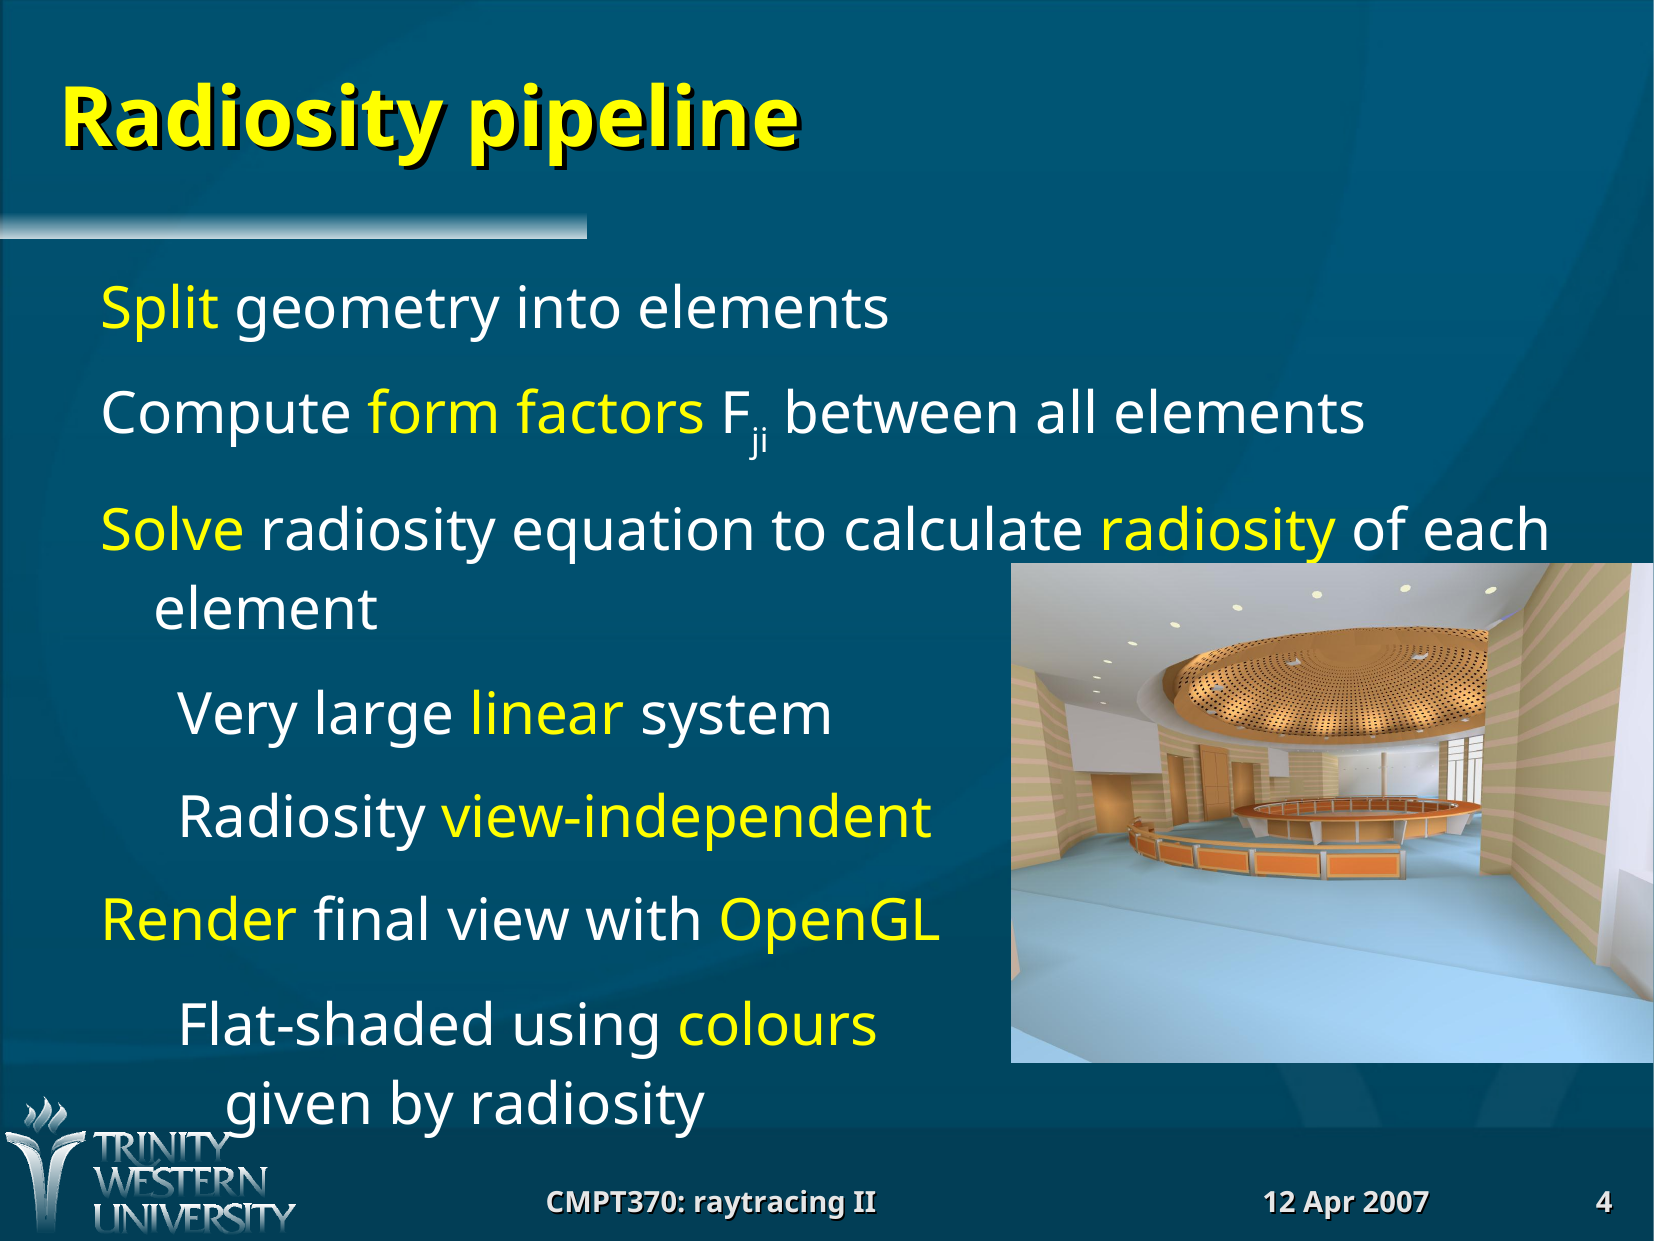

# Radiosity pipeline
Split geometry into elements
Compute form factors Fji between all elements
Solve radiosity equation to calculate radiosity of each element
Very large linear system
Radiosity view-independent
Render final view with OpenGL
Flat-shaded using colours
given by radiosity
CMPT370: raytracing II
12 Apr 2007
4